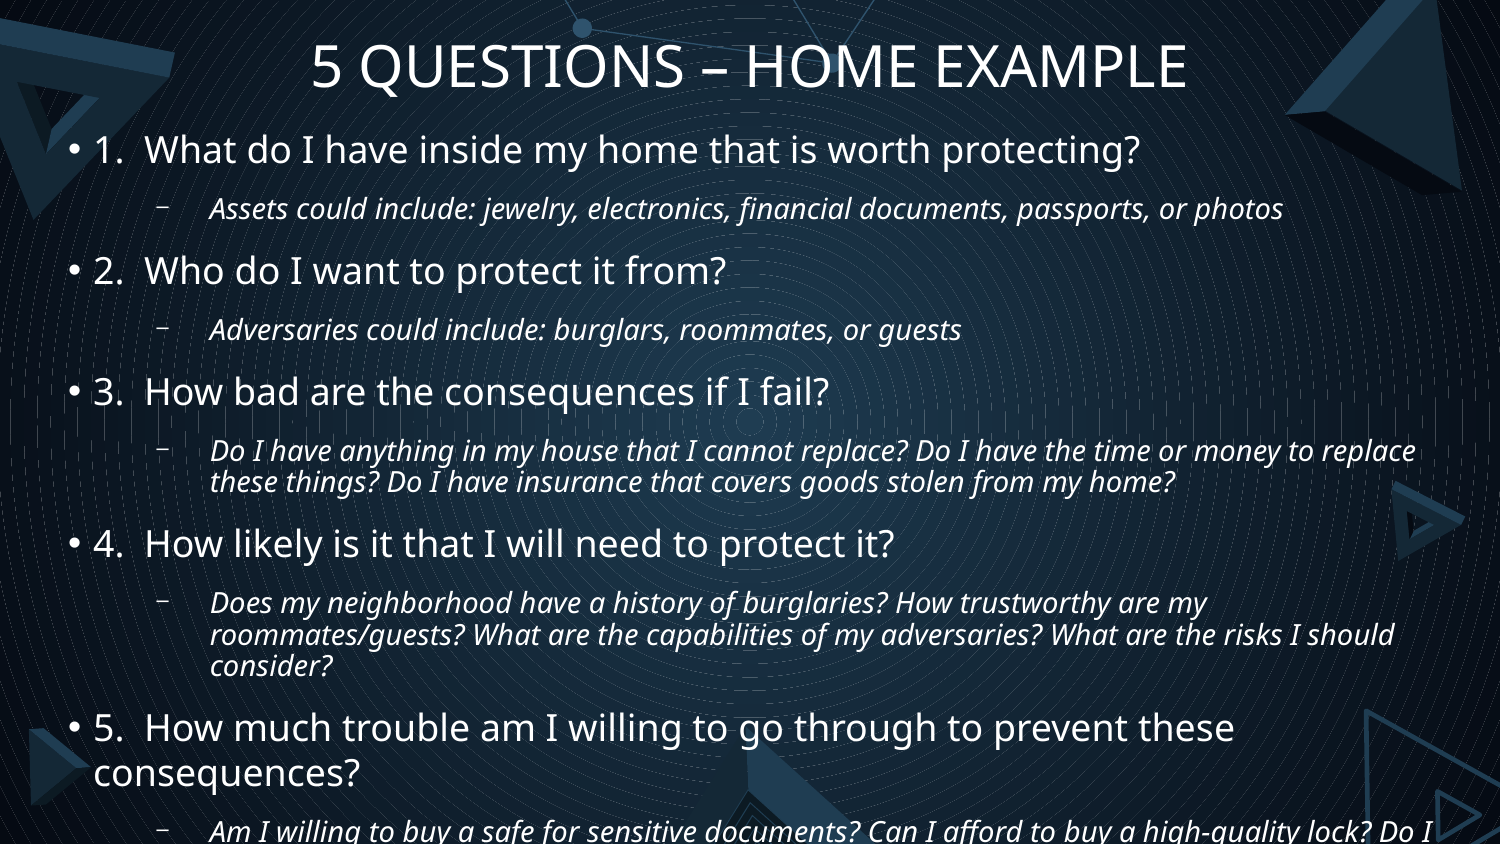

# 5 QUESTIONS – HOME EXAMPLE
1. What do I have inside my home that is worth protecting?
Assets could include: jewelry, electronics, financial documents, passports, or photos
2. Who do I want to protect it from?
Adversaries could include: burglars, roommates, or guests
3. How bad are the consequences if I fail?
Do I have anything in my house that I cannot replace? Do I have the time or money to replace these things? Do I have insurance that covers goods stolen from my home?
4. How likely is it that I will need to protect it?
Does my neighborhood have a history of burglaries? How trustworthy are my roommates/guests? What are the capabilities of my adversaries? What are the risks I should consider?
5. How much trouble am I willing to go through to prevent these consequences?
Am I willing to buy a safe for sensitive documents? Can I afford to buy a high-quality lock? Do I have time to open a security box at my local bank and keep my valuables there?